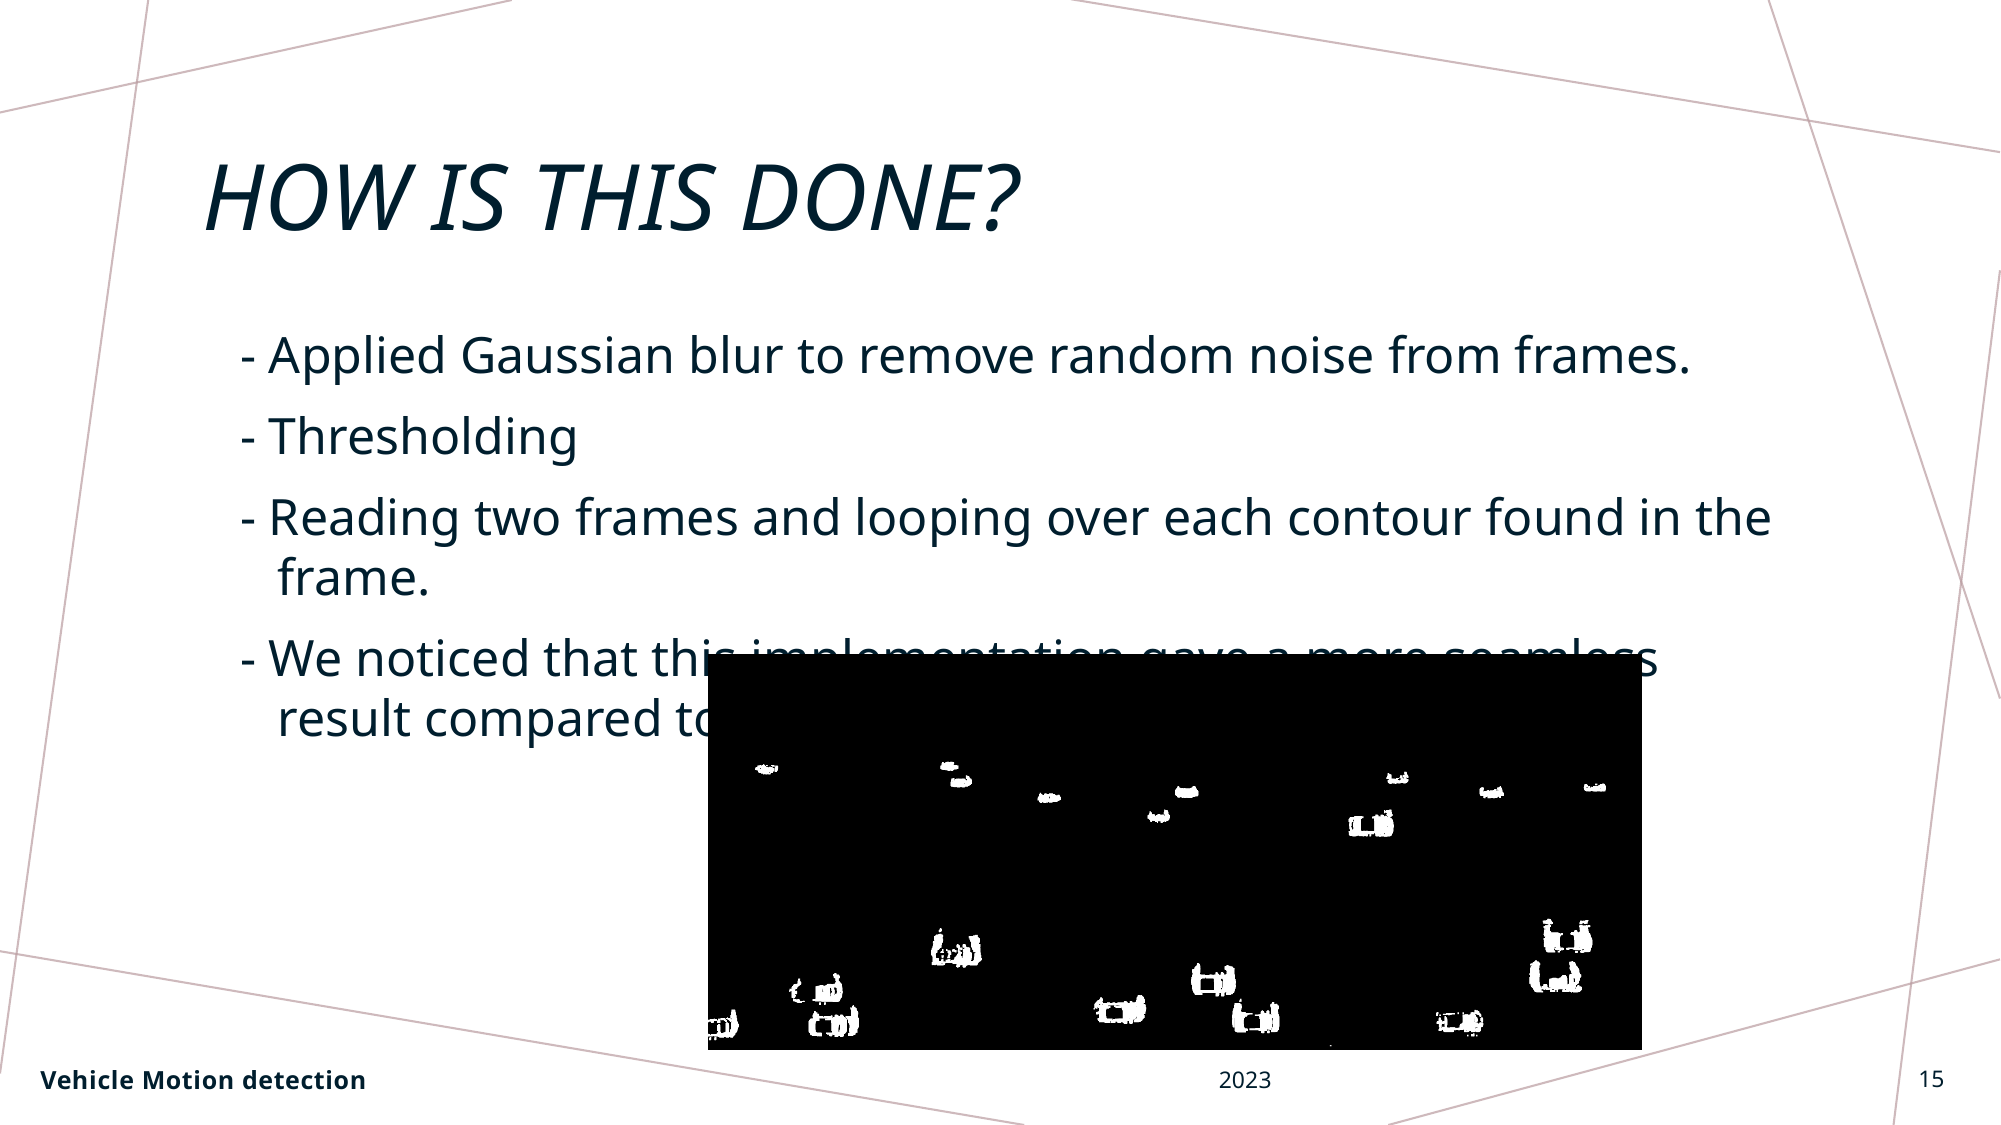

# How is this done?
- Applied Gaussian blur to remove random noise from frames.
- Thresholding
- Reading two frames and looping over each contour found in the frame.
- We noticed that this implementation gave a more seamless result compared to Background Subtraction.
Vehicle Motion detection
2023